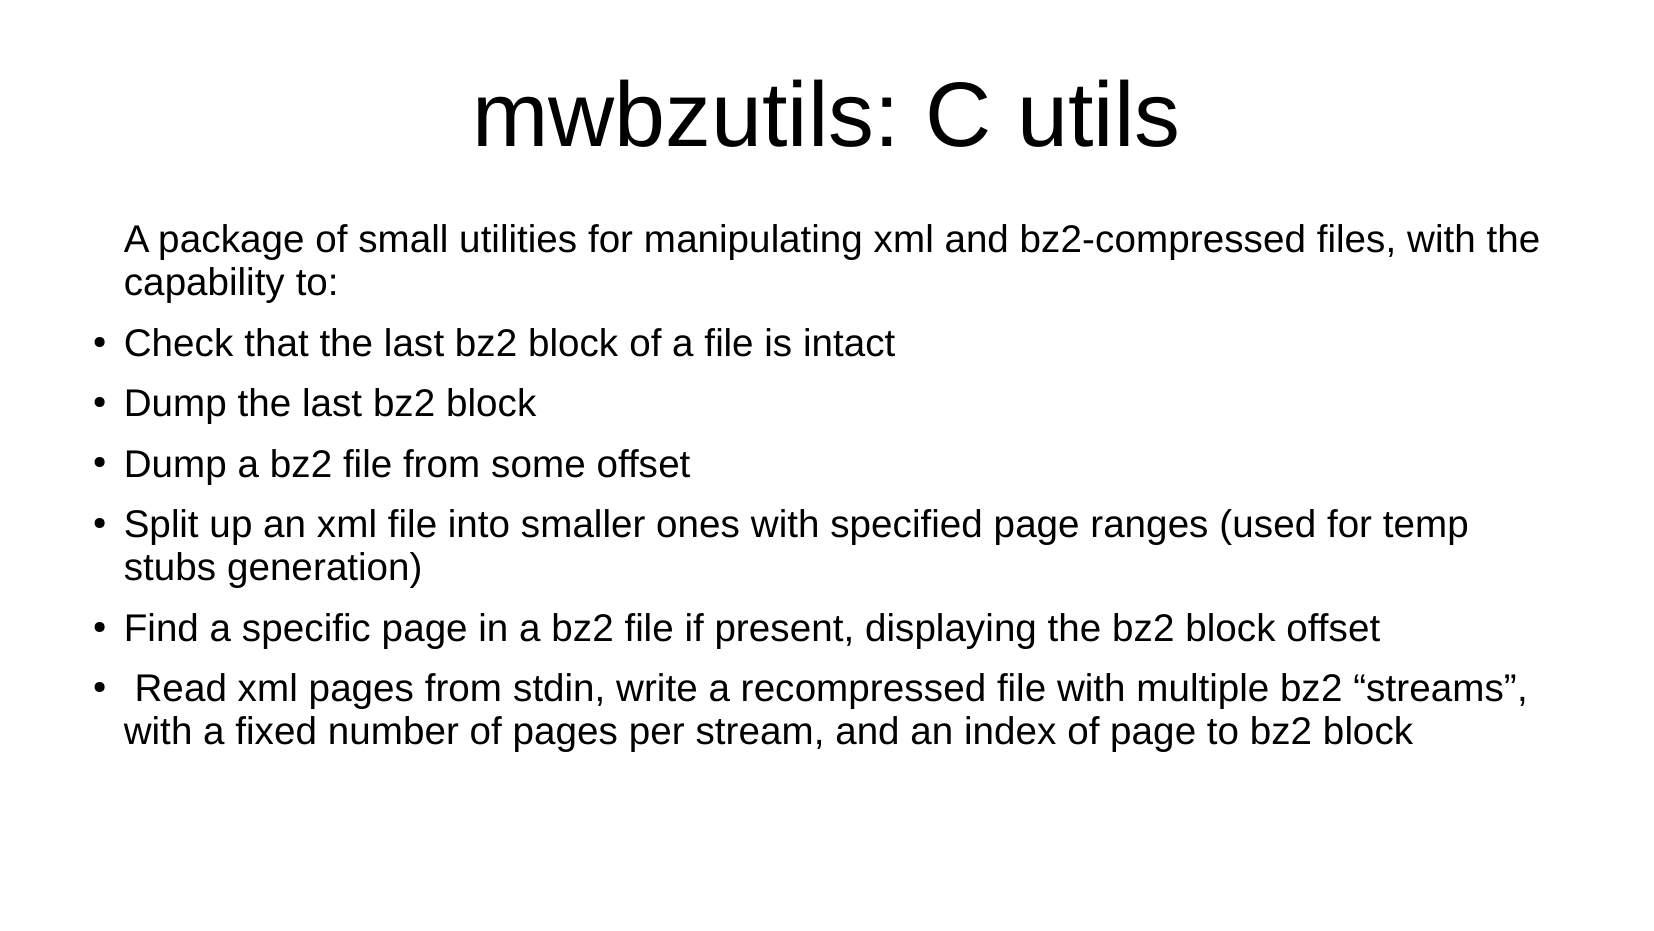

# mwbzutils: C utils
A package of small utilities for manipulating xml and bz2-compressed files, with the capability to:
Check that the last bz2 block of a file is intact
Dump the last bz2 block
Dump a bz2 file from some offset
Split up an xml file into smaller ones with specified page ranges (used for temp stubs generation)
Find a specific page in a bz2 file if present, displaying the bz2 block offset
 Read xml pages from stdin, write a recompressed file with multiple bz2 “streams”, with a fixed number of pages per stream, and an index of page to bz2 block